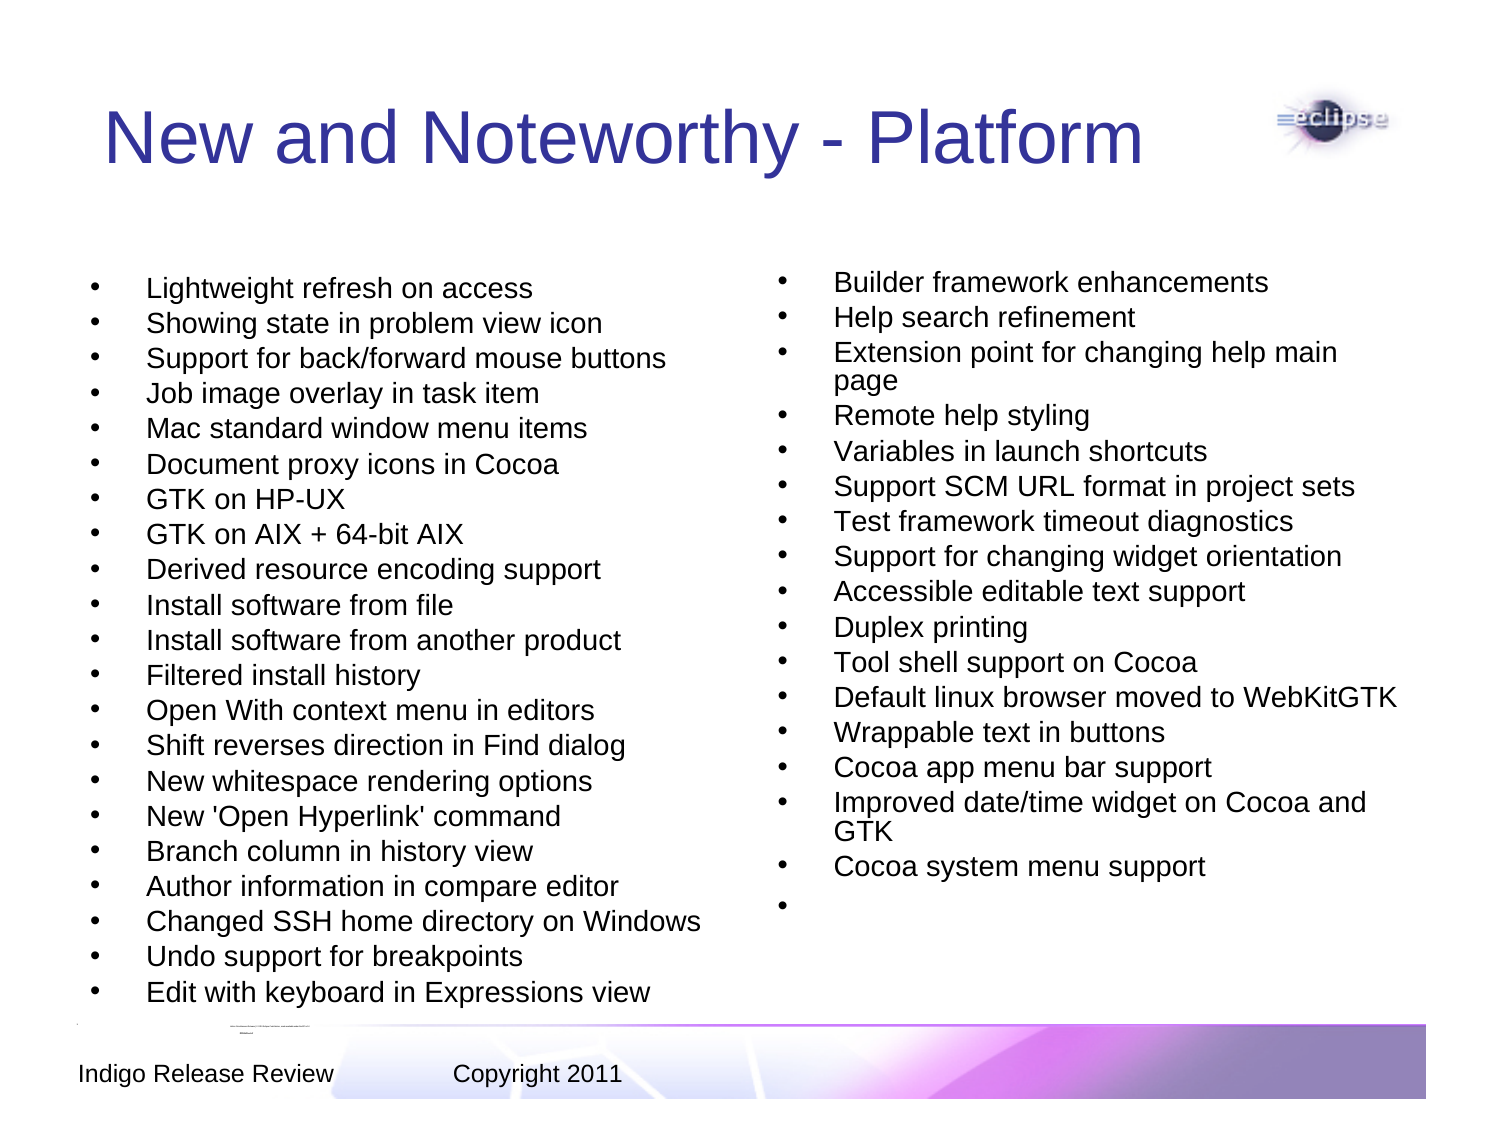

# New and Noteworthy - Platform
Builder framework enhancements
Help search refinement
Extension point for changing help main page
Remote help styling
Variables in launch shortcuts
Support SCM URL format in project sets
Test framework timeout diagnostics
Support for changing widget orientation
Accessible editable text support
Duplex printing
Tool shell support on Cocoa
Default linux browser moved to WebKitGTK
Wrappable text in buttons
Cocoa app menu bar support
Improved date/time widget on Cocoa and GTK
Cocoa system menu support
Lightweight refresh on access
Showing state in problem view icon
Support for back/forward mouse buttons
Job image overlay in task item
Mac standard window menu items
Document proxy icons in Cocoa
GTK on HP-UX
GTK on AIX + 64-bit AIX
Derived resource encoding support
Install software from file
Install software from another product
Filtered install history
Open With context menu in editors
Shift reverses direction in Find dialog
New whitespace rendering options
New 'Open Hyperlink' command
Branch column in history view
Author information in compare editor
Changed SSH home directory on Windows
Undo support for breakpoints
Edit with keyboard in Expressions view
5
Copyright 2011